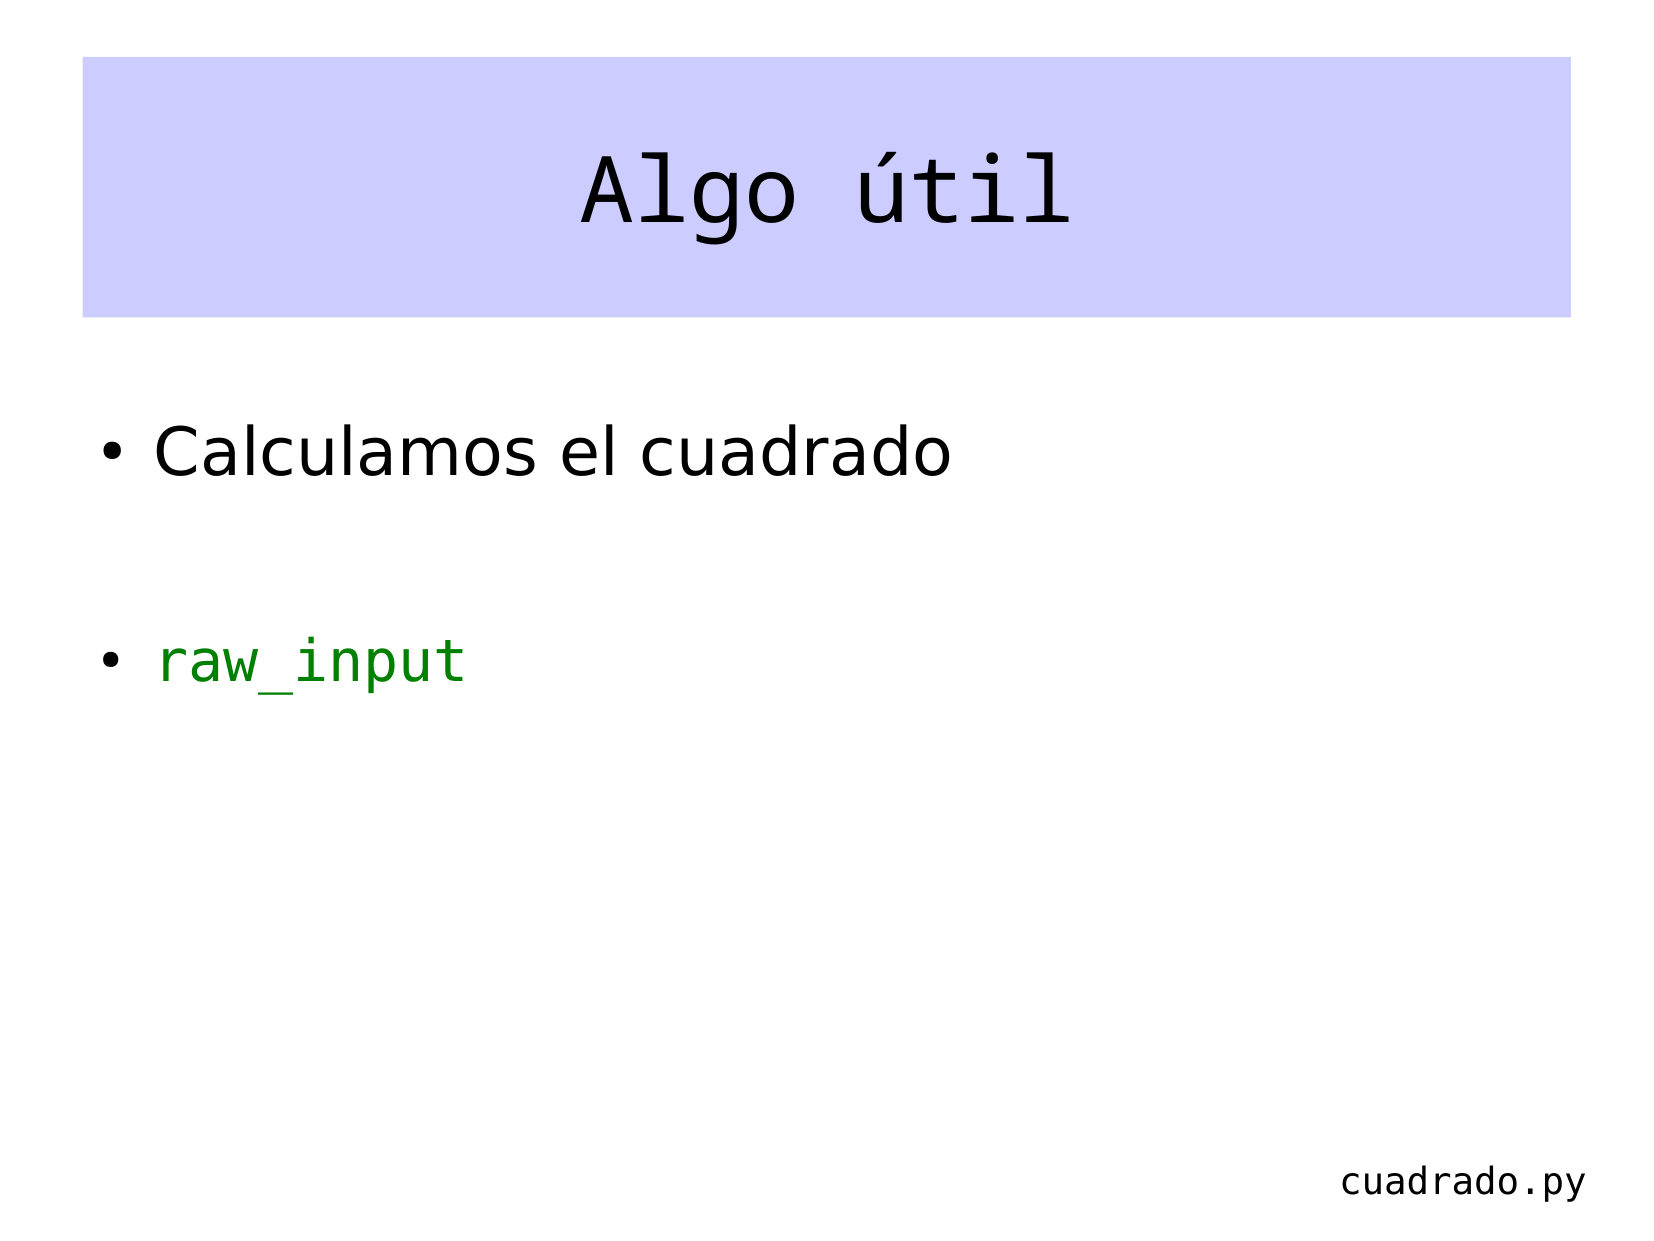

# Algo útil
Calculamos el cuadrado
raw_input
cuadrado.py